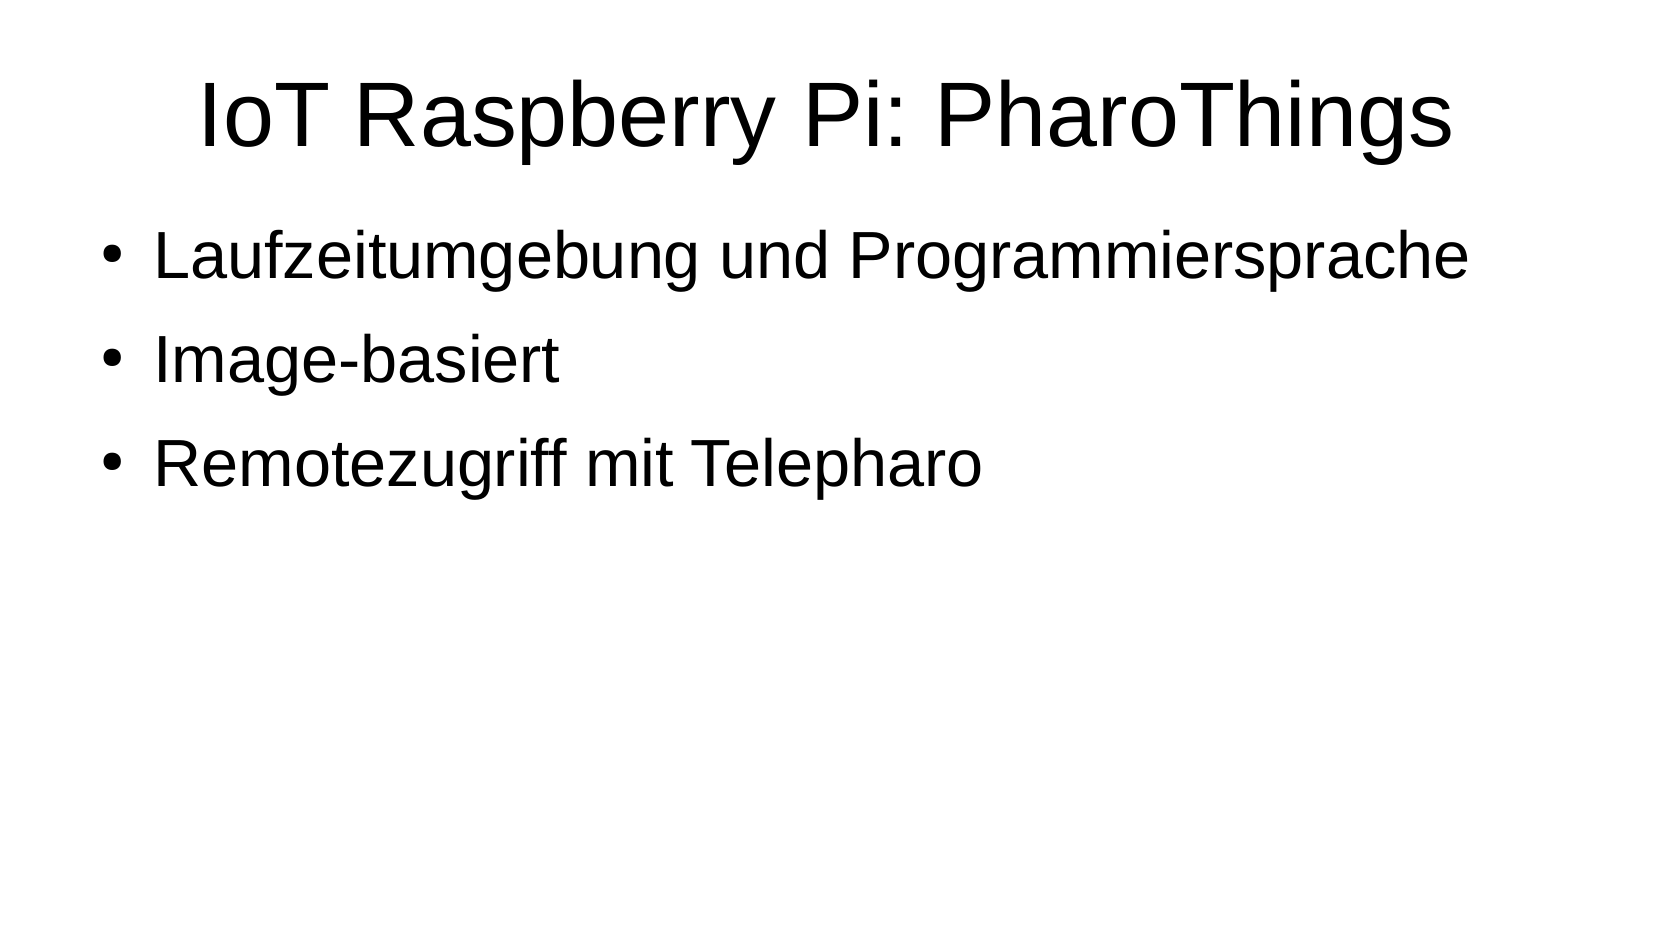

# IoT Raspberry Pi: PharoThings
Laufzeitumgebung und Programmiersprache
Image-basiert
Remotezugriff mit Telepharo